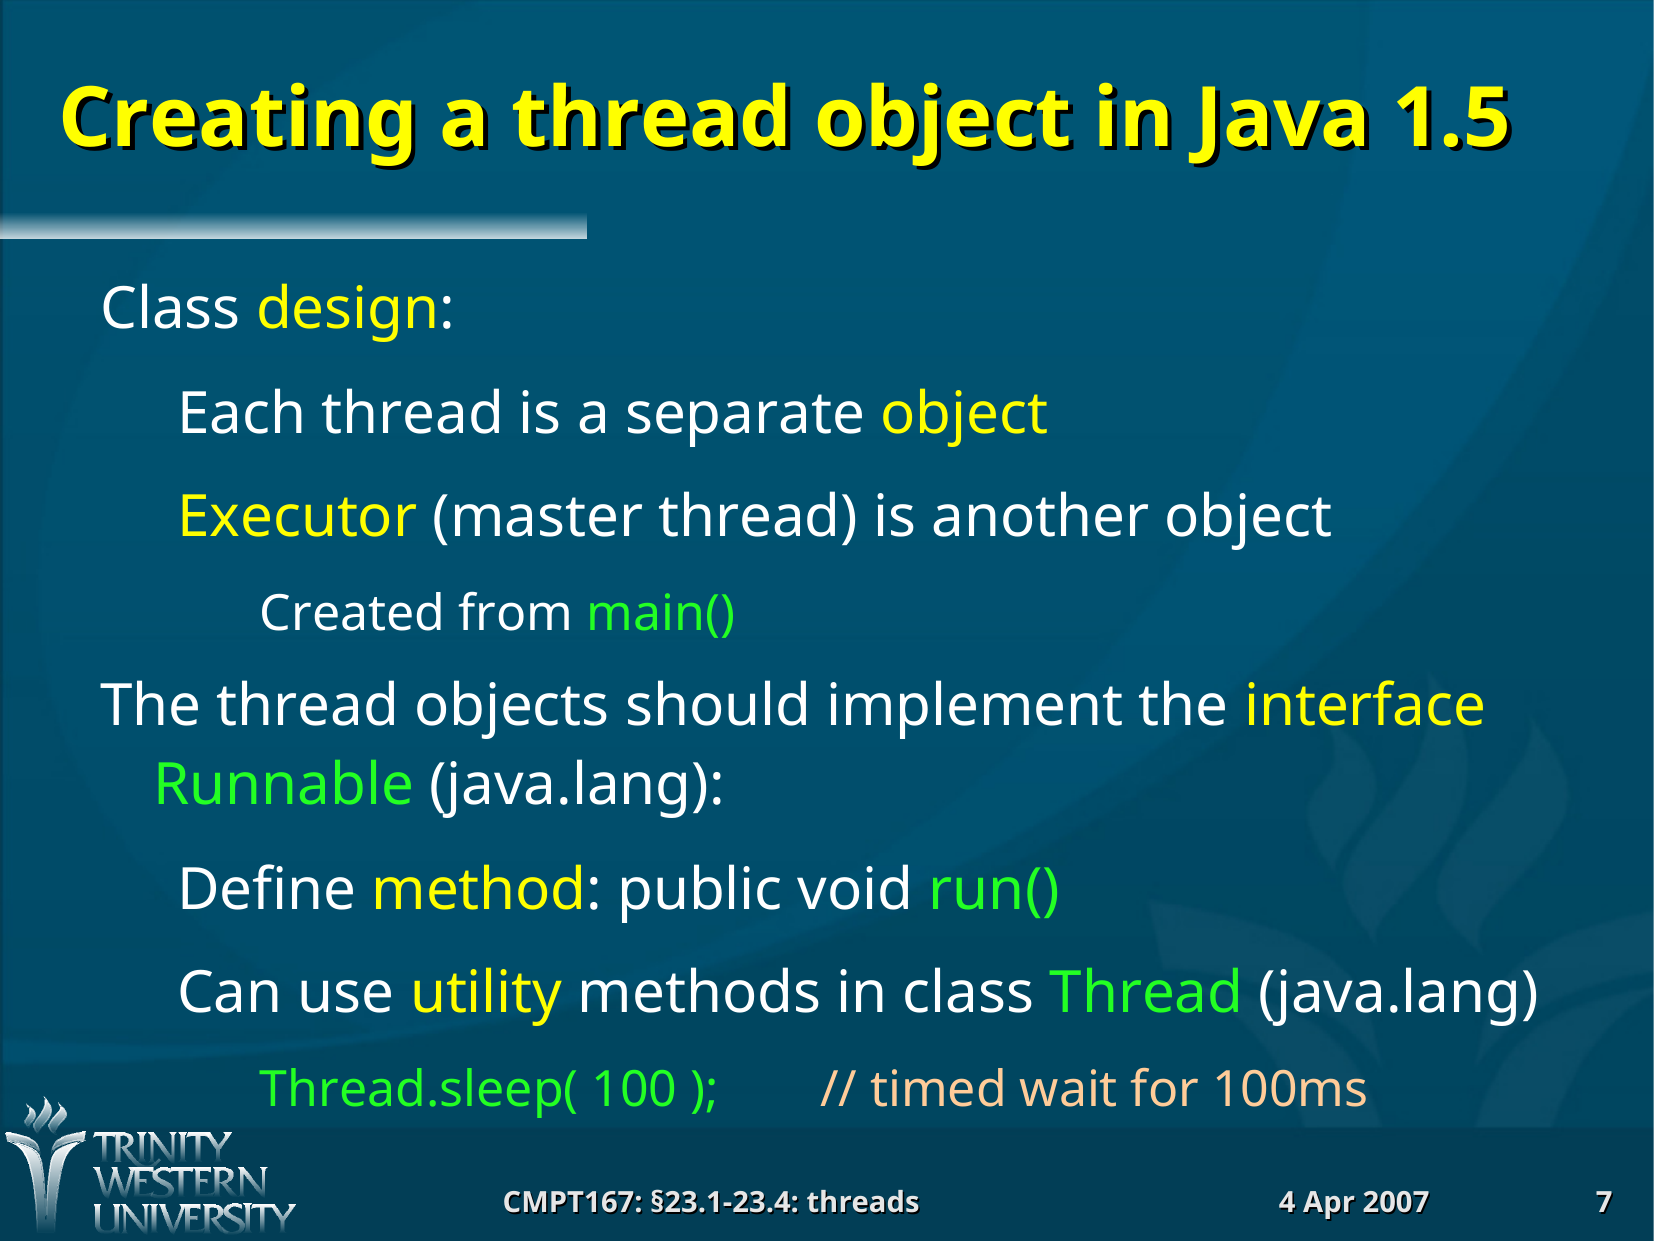

# Creating a thread object in Java 1.5
Class design:
Each thread is a separate object
Executor (master thread) is another object
Created from main()
The thread objects should implement the interface Runnable (java.lang):
Define method: public void run()
Can use utility methods in class Thread (java.lang)
Thread.sleep( 100 );		// timed wait for 100ms
CMPT167: §23.1-23.4: threads
4 Apr 2007
7